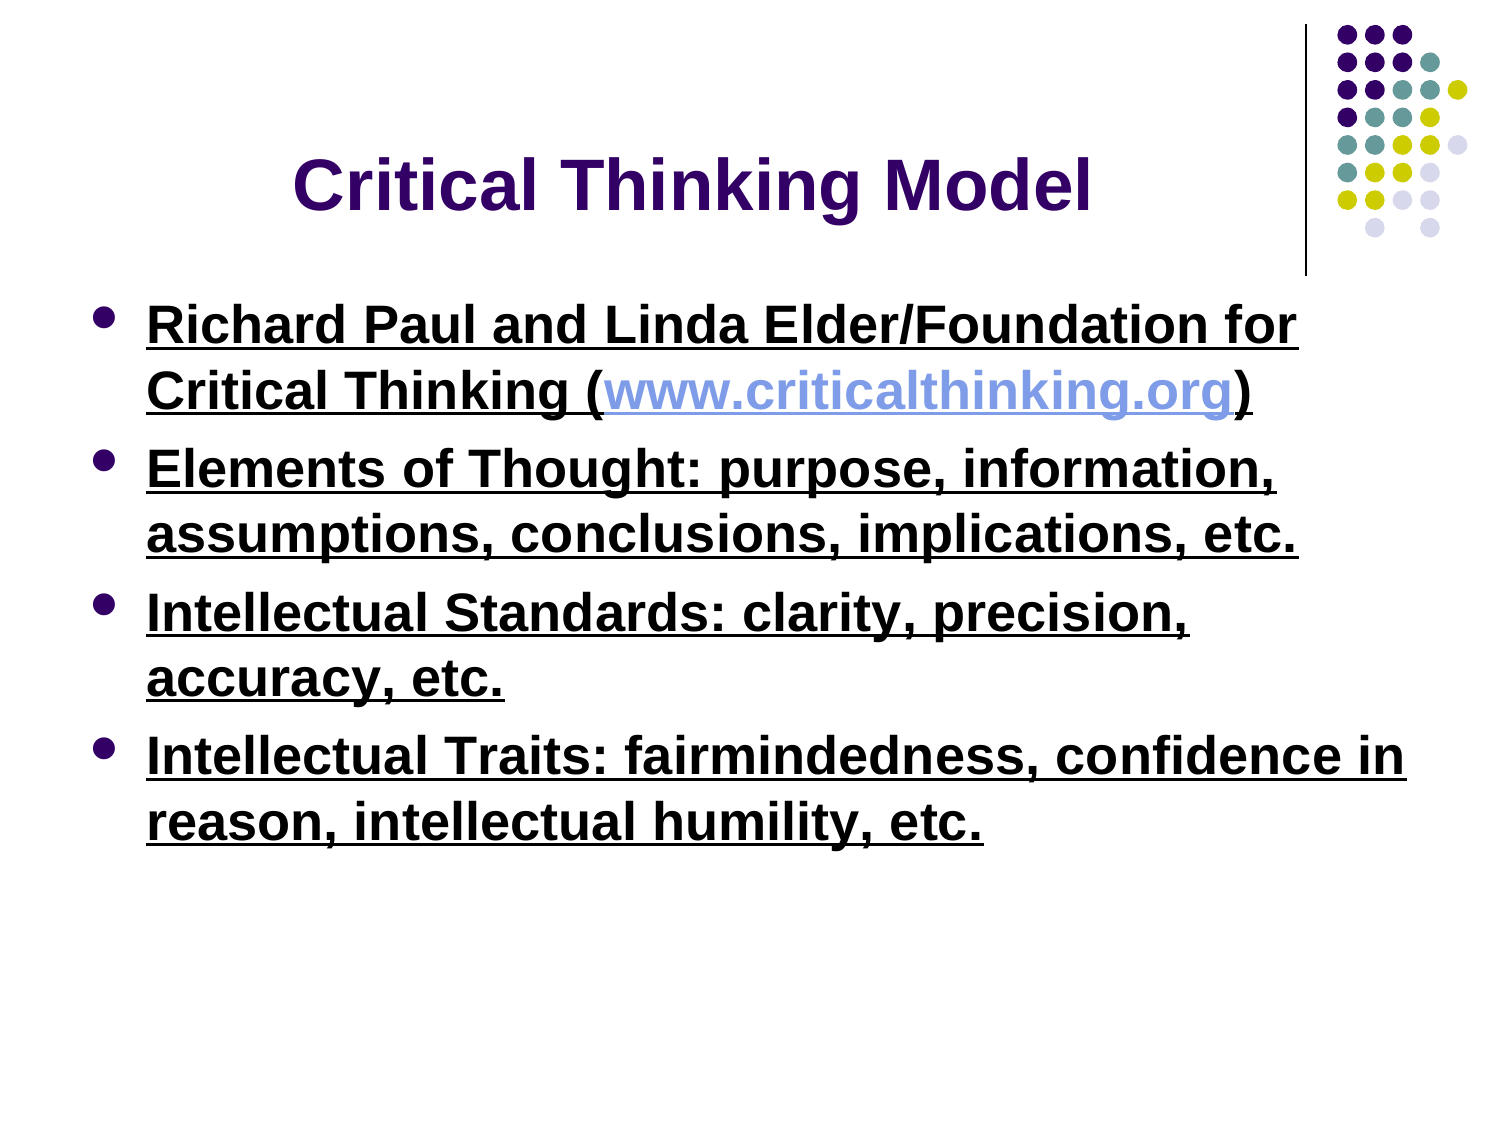

# Critical Thinking Model
Richard Paul and Linda Elder/Foundation for Critical Thinking (www.criticalthinking.org)
Elements of Thought: purpose, information, assumptions, conclusions, implications, etc.
Intellectual Standards: clarity, precision, accuracy, etc.
Intellectual Traits: fairmindedness, confidence in reason, intellectual humility, etc.